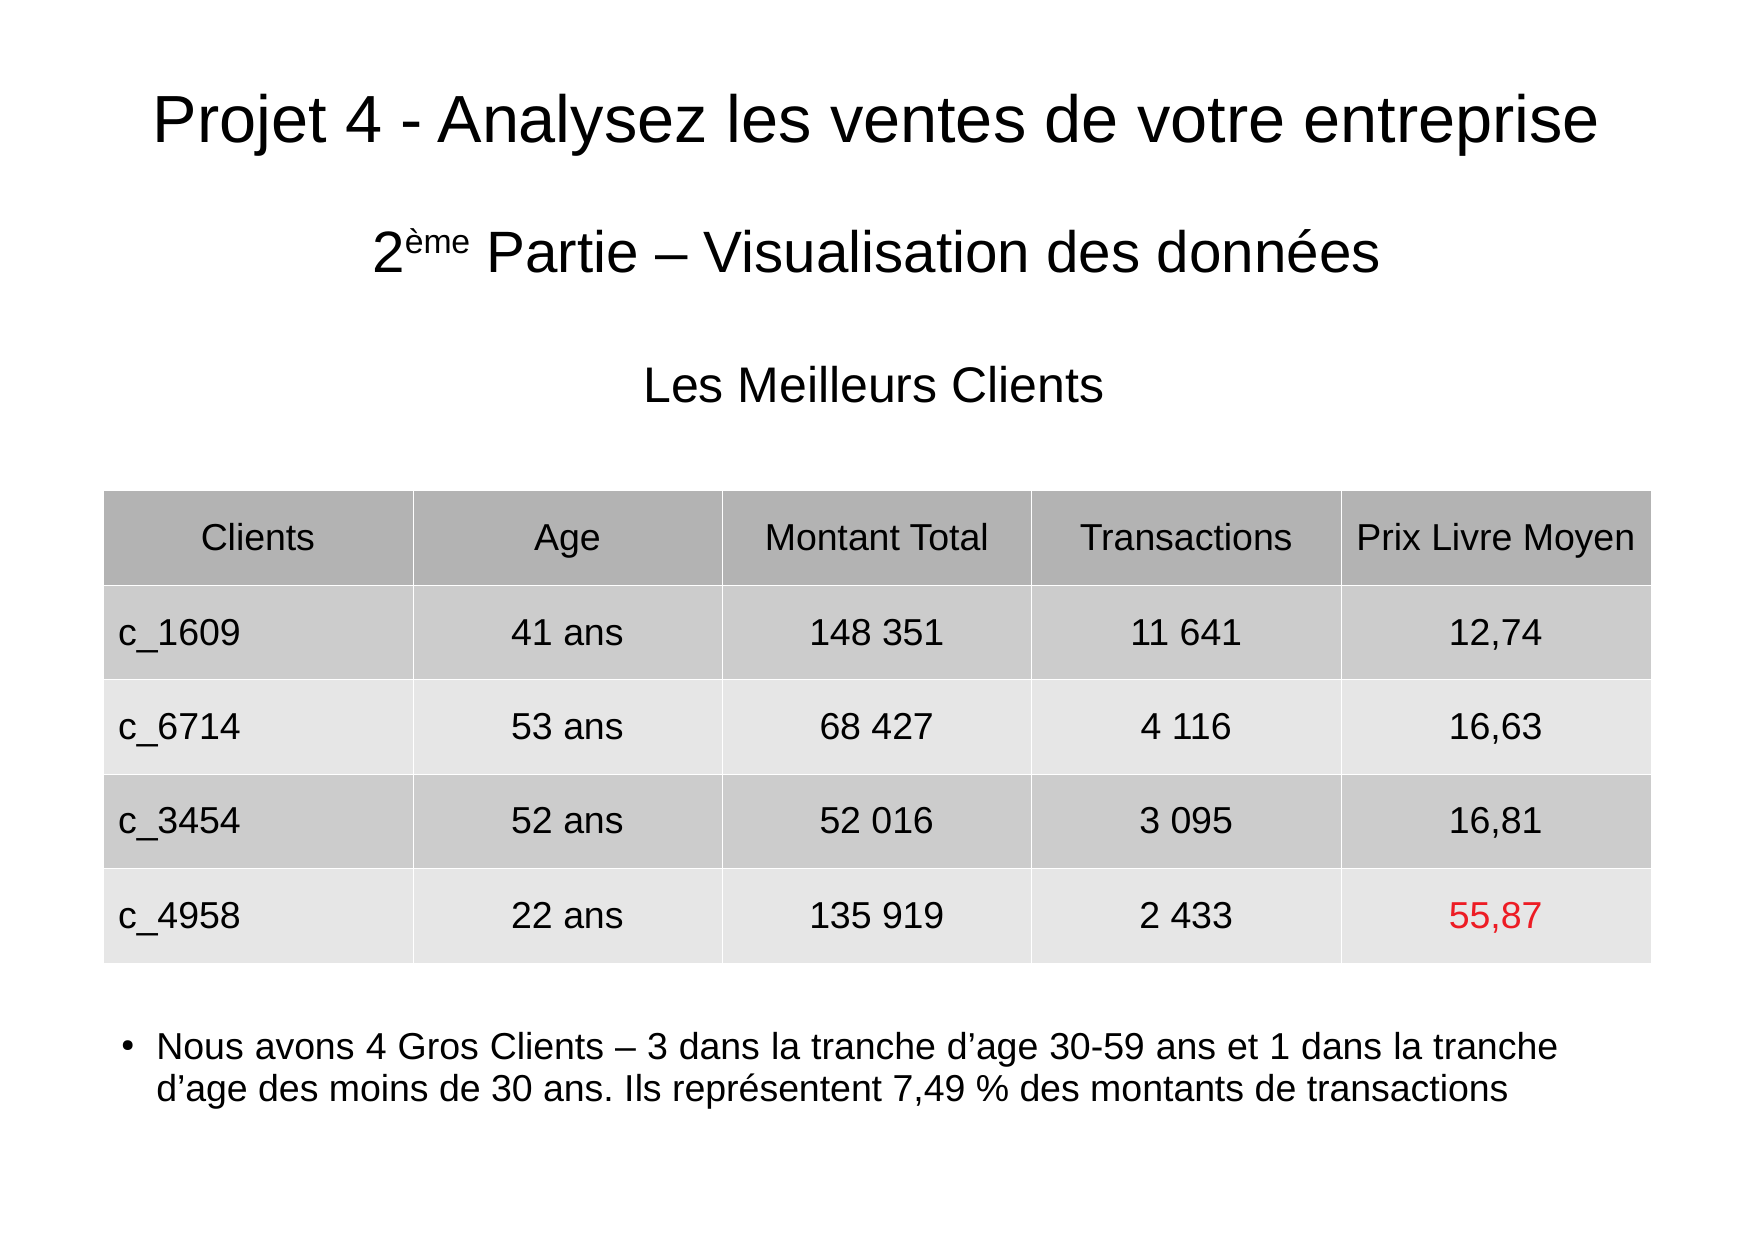

# Projet 4 - Analysez les ventes de votre entreprise
2ème Partie – Visualisation des données
Les Meilleurs Clients
| Clients | Age | Montant Total | Transactions | Prix Livre Moyen |
| --- | --- | --- | --- | --- |
| c\_1609 | 41 ans | 148 351 | 11 641 | 12,74 |
| c\_6714 | 53 ans | 68 427 | 4 116 | 16,63 |
| c\_3454 | 52 ans | 52 016 | 3 095 | 16,81 |
| c\_4958 | 22 ans | 135 919 | 2 433 | 55,87 |
Nous avons 4 Gros Clients – 3 dans la tranche d’age 30-59 ans et 1 dans la tranche d’age des moins de 30 ans. Ils représentent 7,49 % des montants de transactions